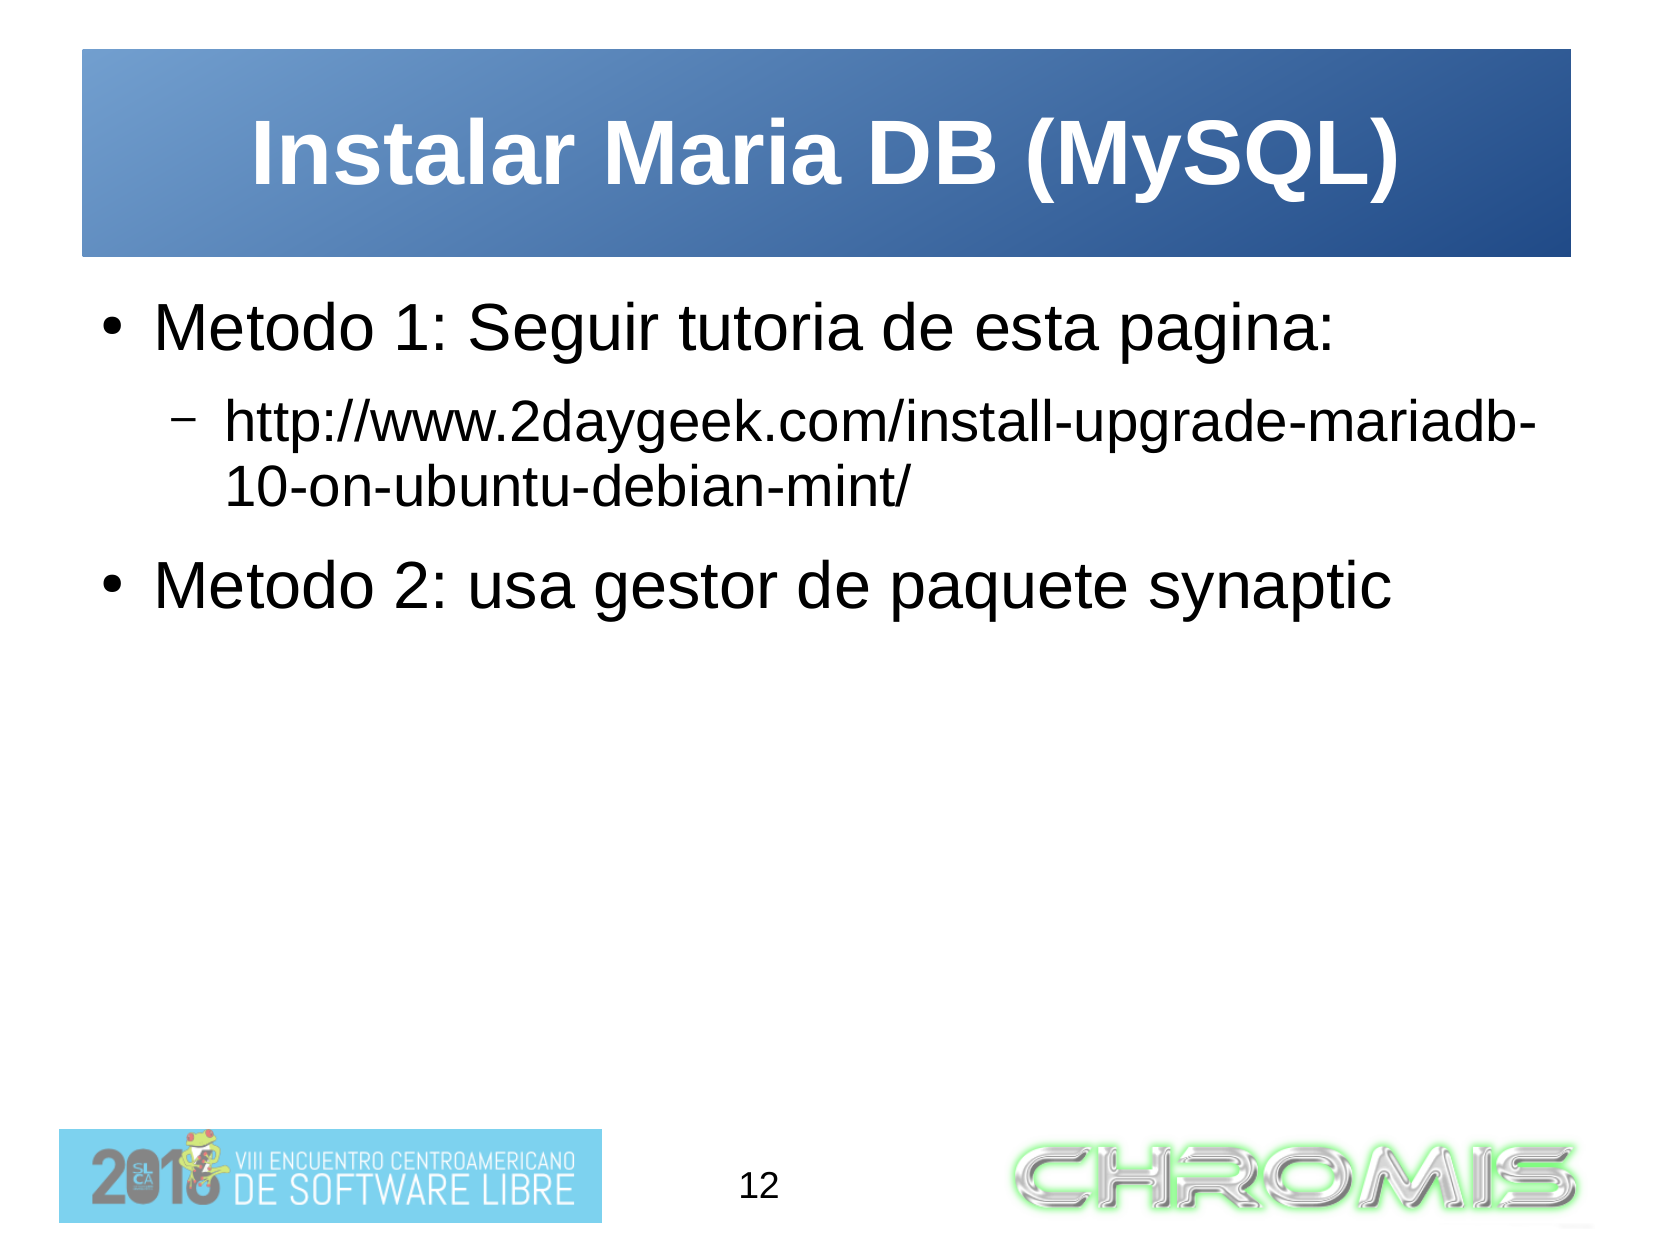

# Instalar Maria DB (MySQL)
Metodo 1: Seguir tutoria de esta pagina:
http://www.2daygeek.com/install-upgrade-mariadb-10-on-ubuntu-debian-mint/
Metodo 2: usa gestor de paquete synaptic